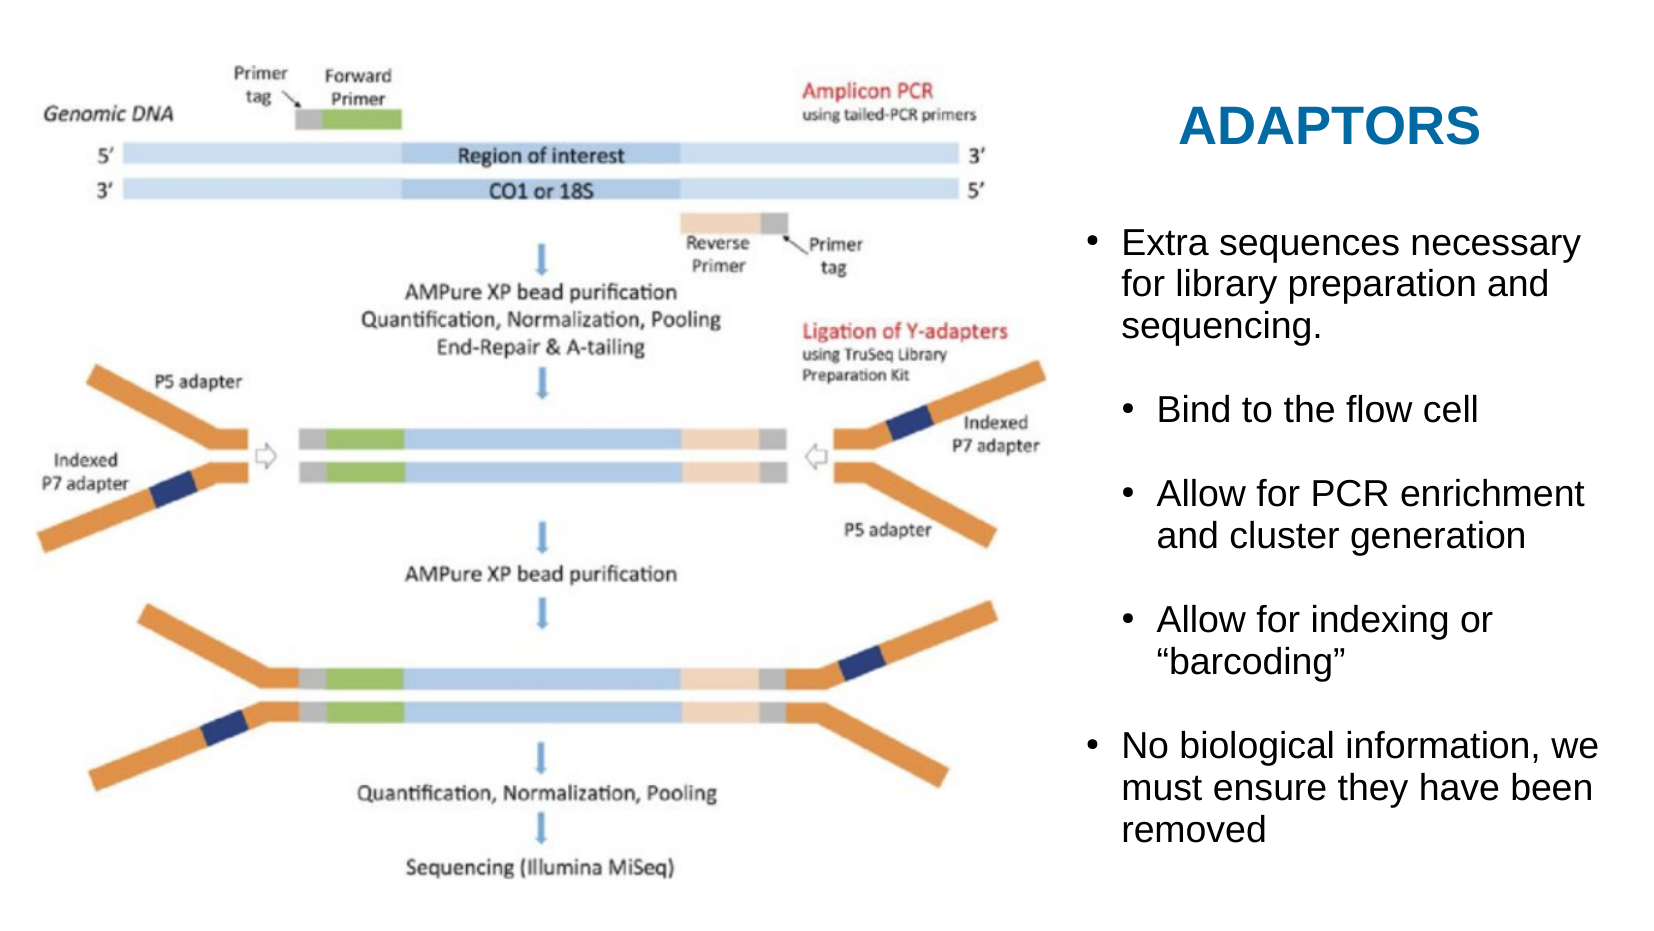

ADAPTORS
Extra sequences necessary for library preparation and sequencing.
Bind to the flow cell
Allow for PCR enrichment and cluster generation
Allow for indexing or “barcoding”
No biological information, we must ensure they have been removed